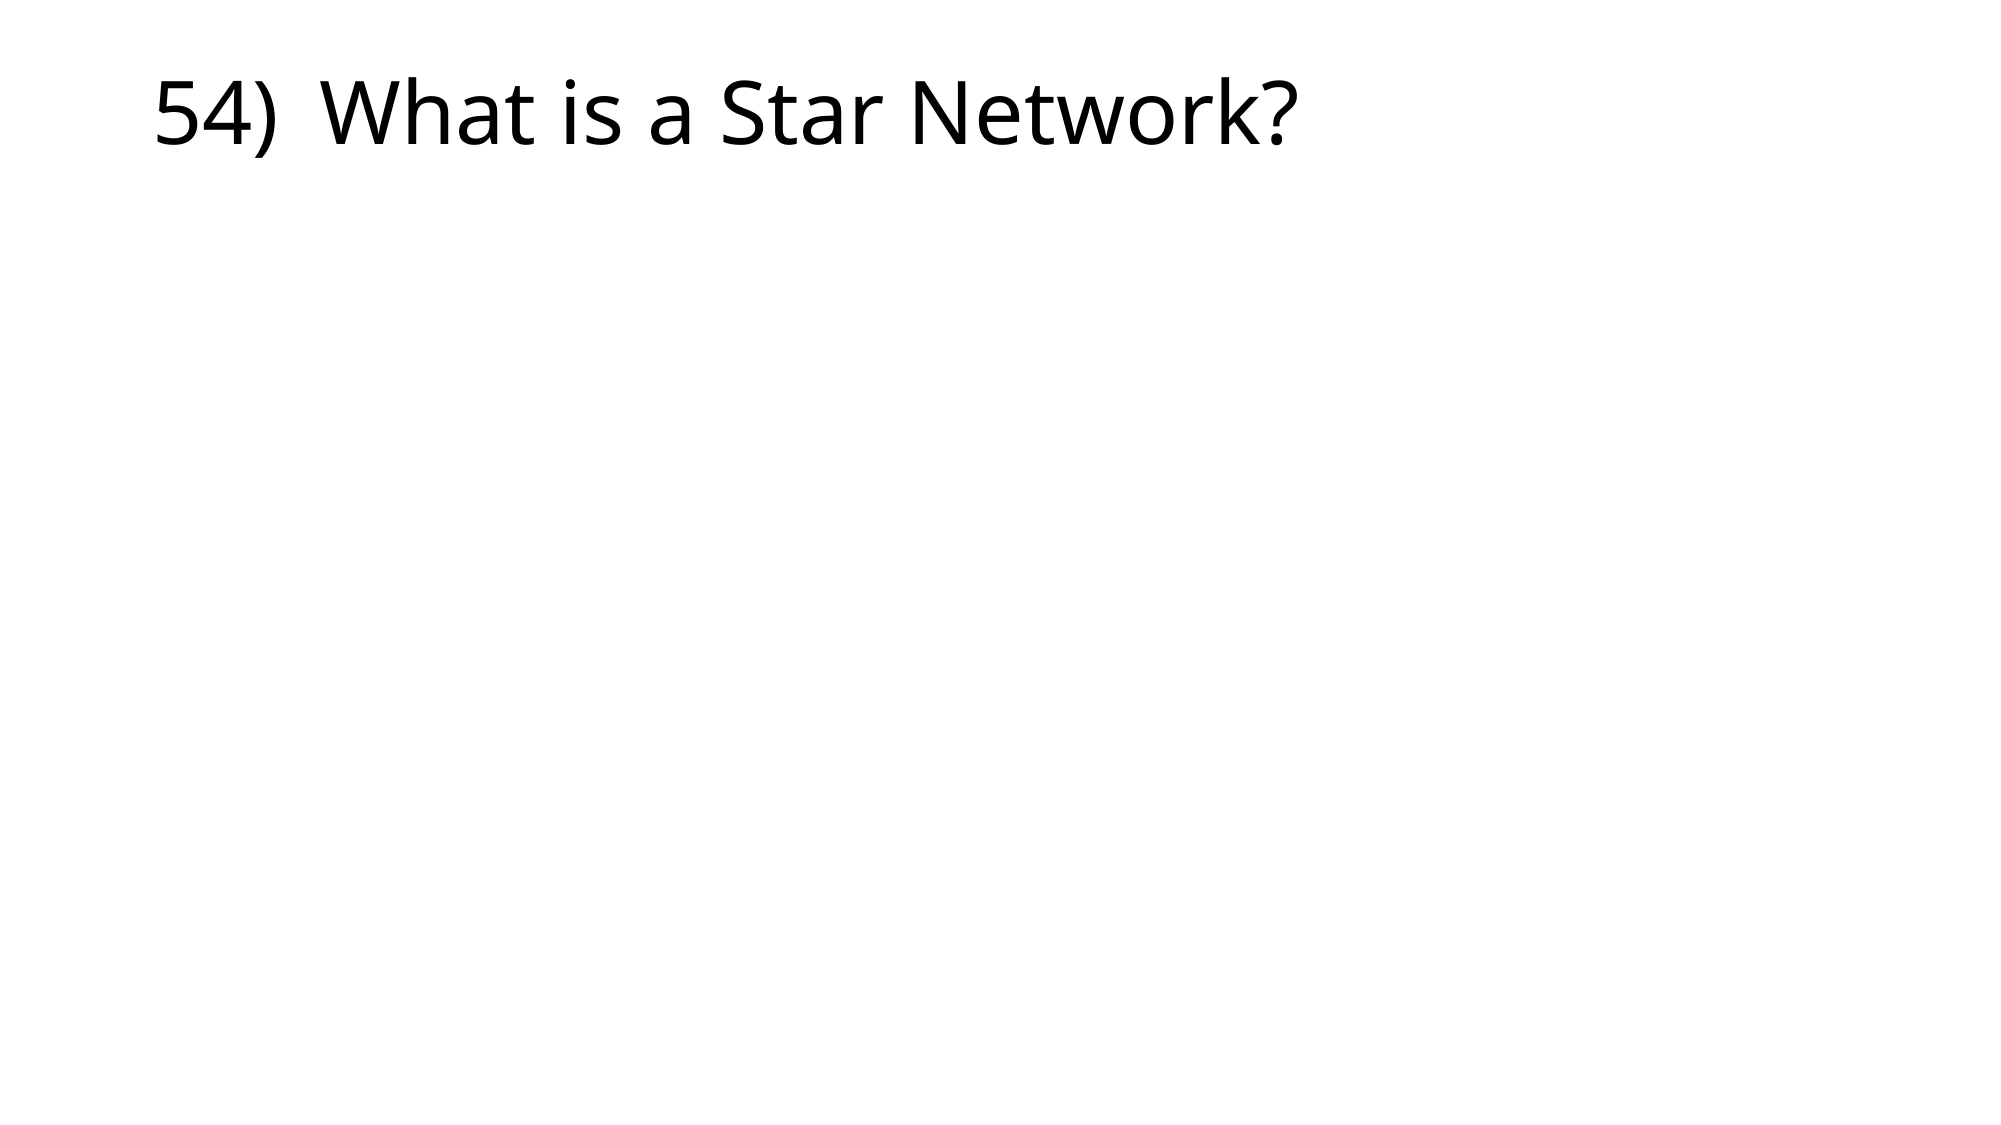

# 54)	 What is a Star Network?